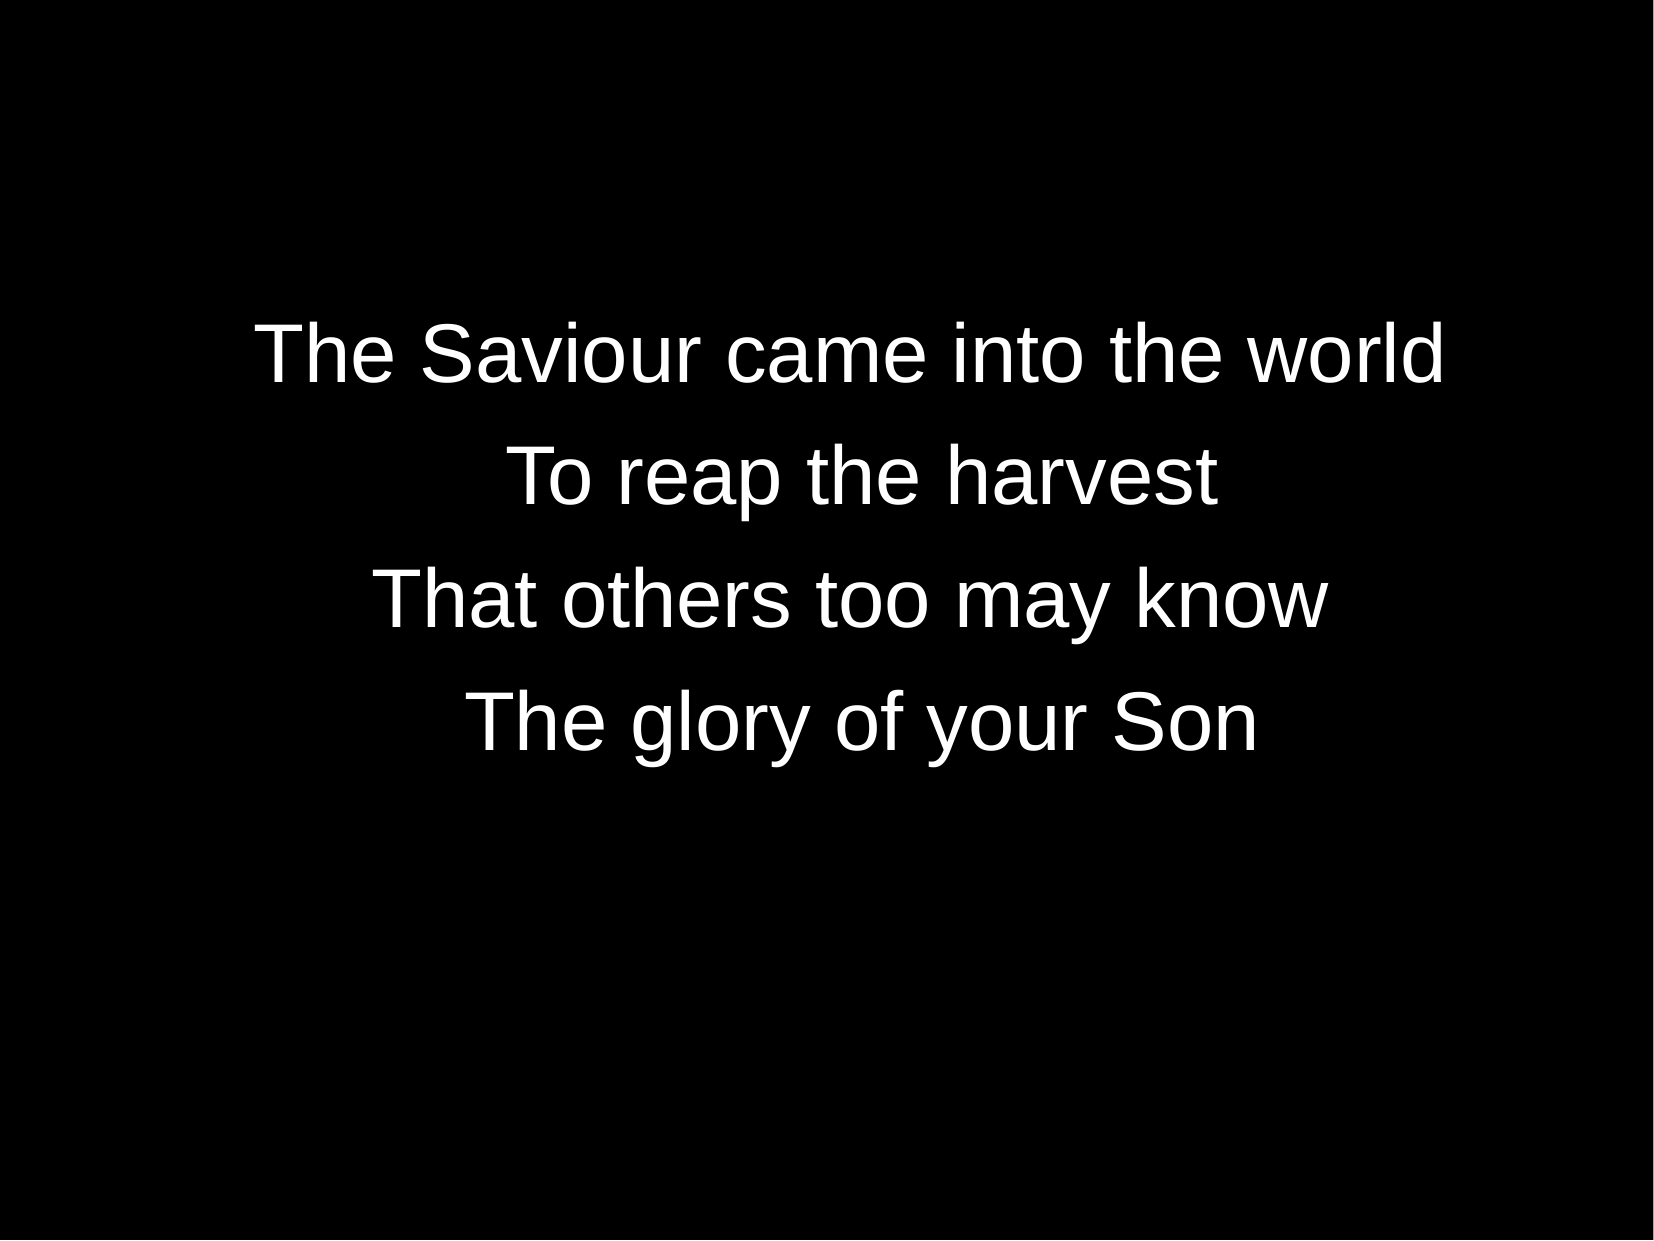

#
The Saviour came into the world
To reap the harvest
That others too may know
The glory of your Son